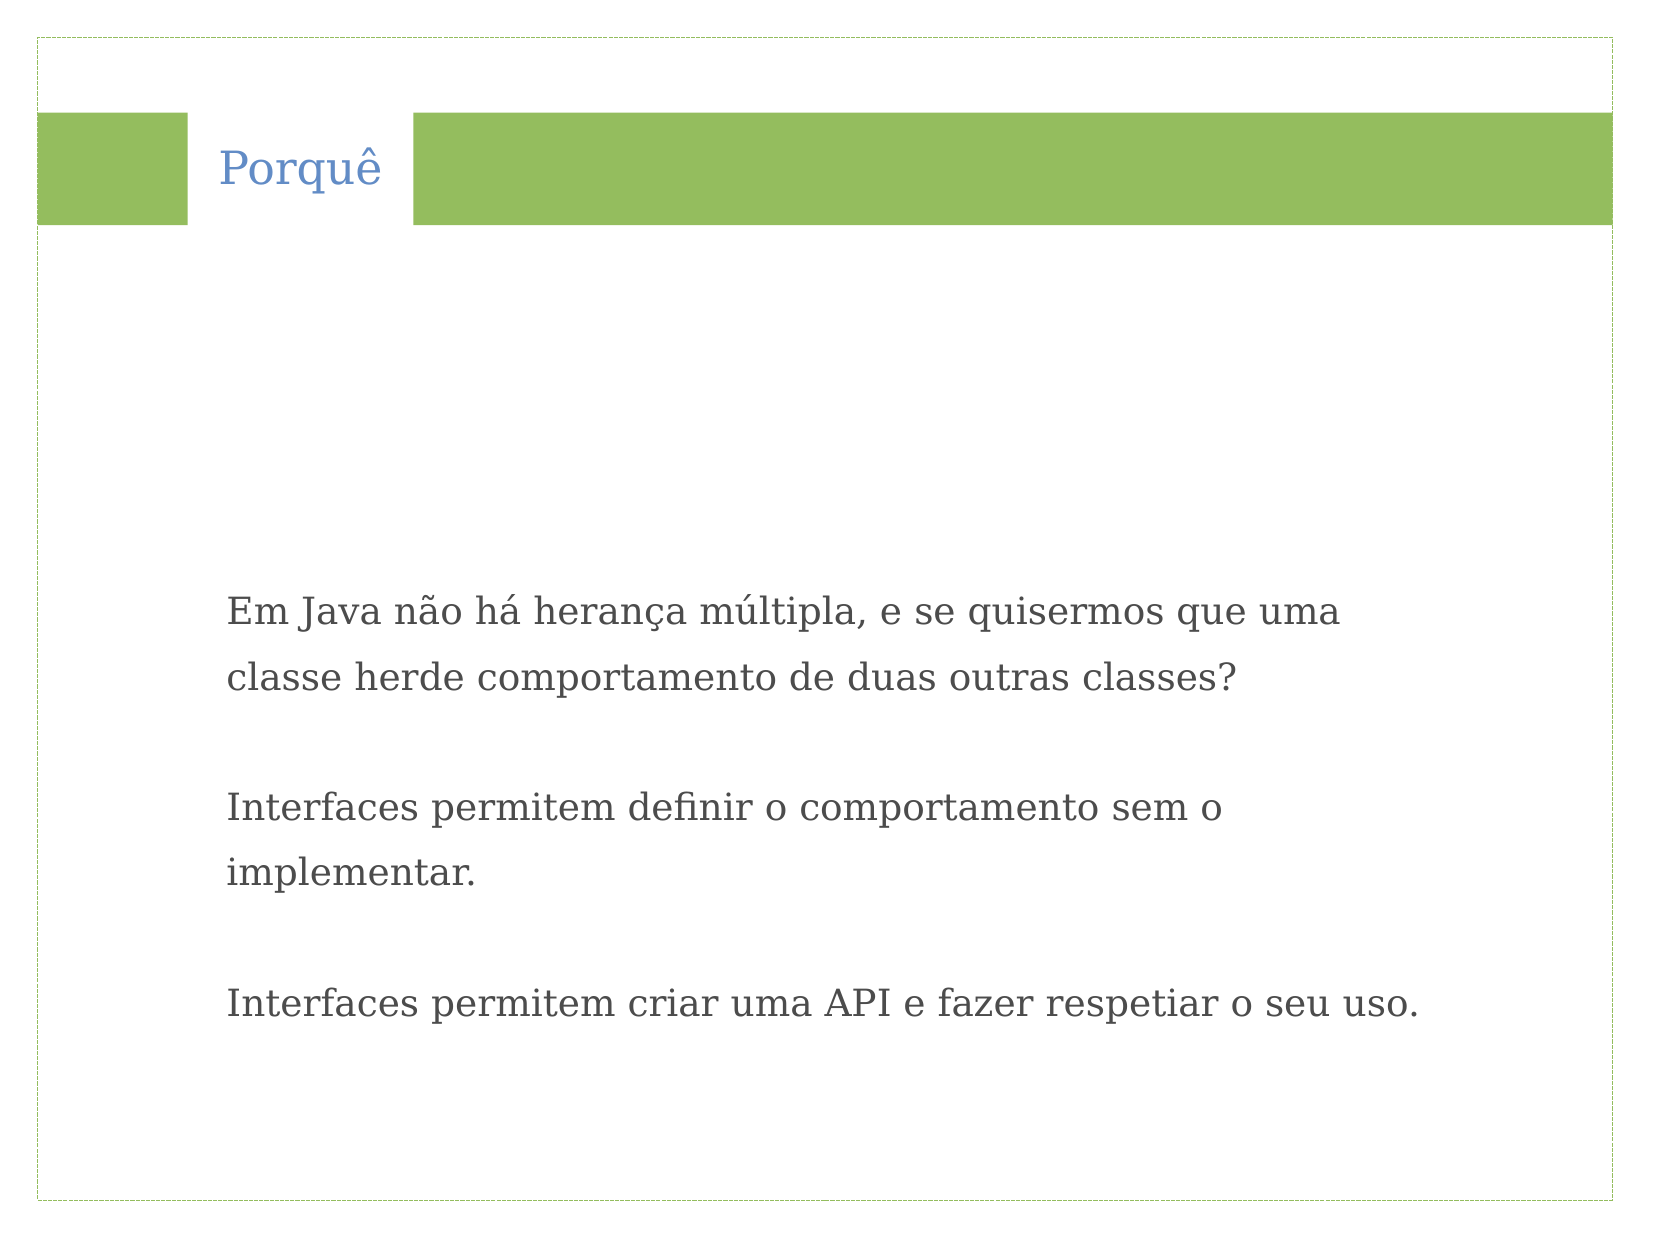

Porquê
Em Java não há herança múltipla, e se quisermos que uma classe herde comportamento de duas outras classes?
Interfaces permitem definir o comportamento sem o implementar.
Interfaces permitem criar uma API e fazer respetiar o seu uso.